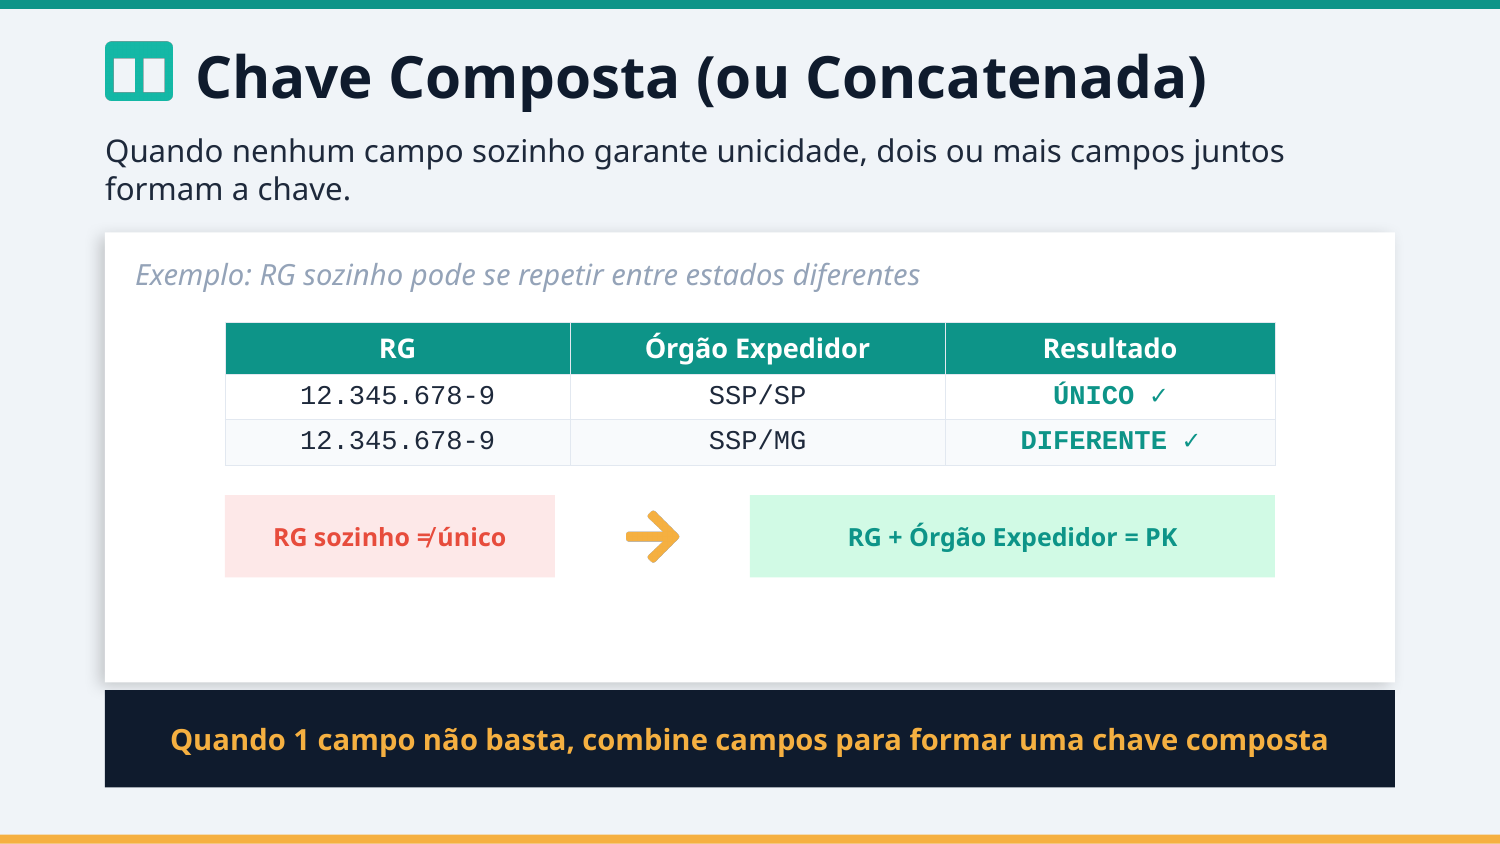

Chave Composta (ou Concatenada)
Quando nenhum campo sozinho garante unicidade, dois ou mais campos juntos formam a chave.
Exemplo: RG sozinho pode se repetir entre estados diferentes
| RG | Órgão Expedidor | Resultado |
| --- | --- | --- |
| 12.345.678-9 | SSP/SP | ÚNICO ✓ |
| 12.345.678-9 | SSP/MG | DIFERENTE ✓ |
RG sozinho ≠ único
RG + Órgão Expedidor = PK
Quando 1 campo não basta, combine campos para formar uma chave composta